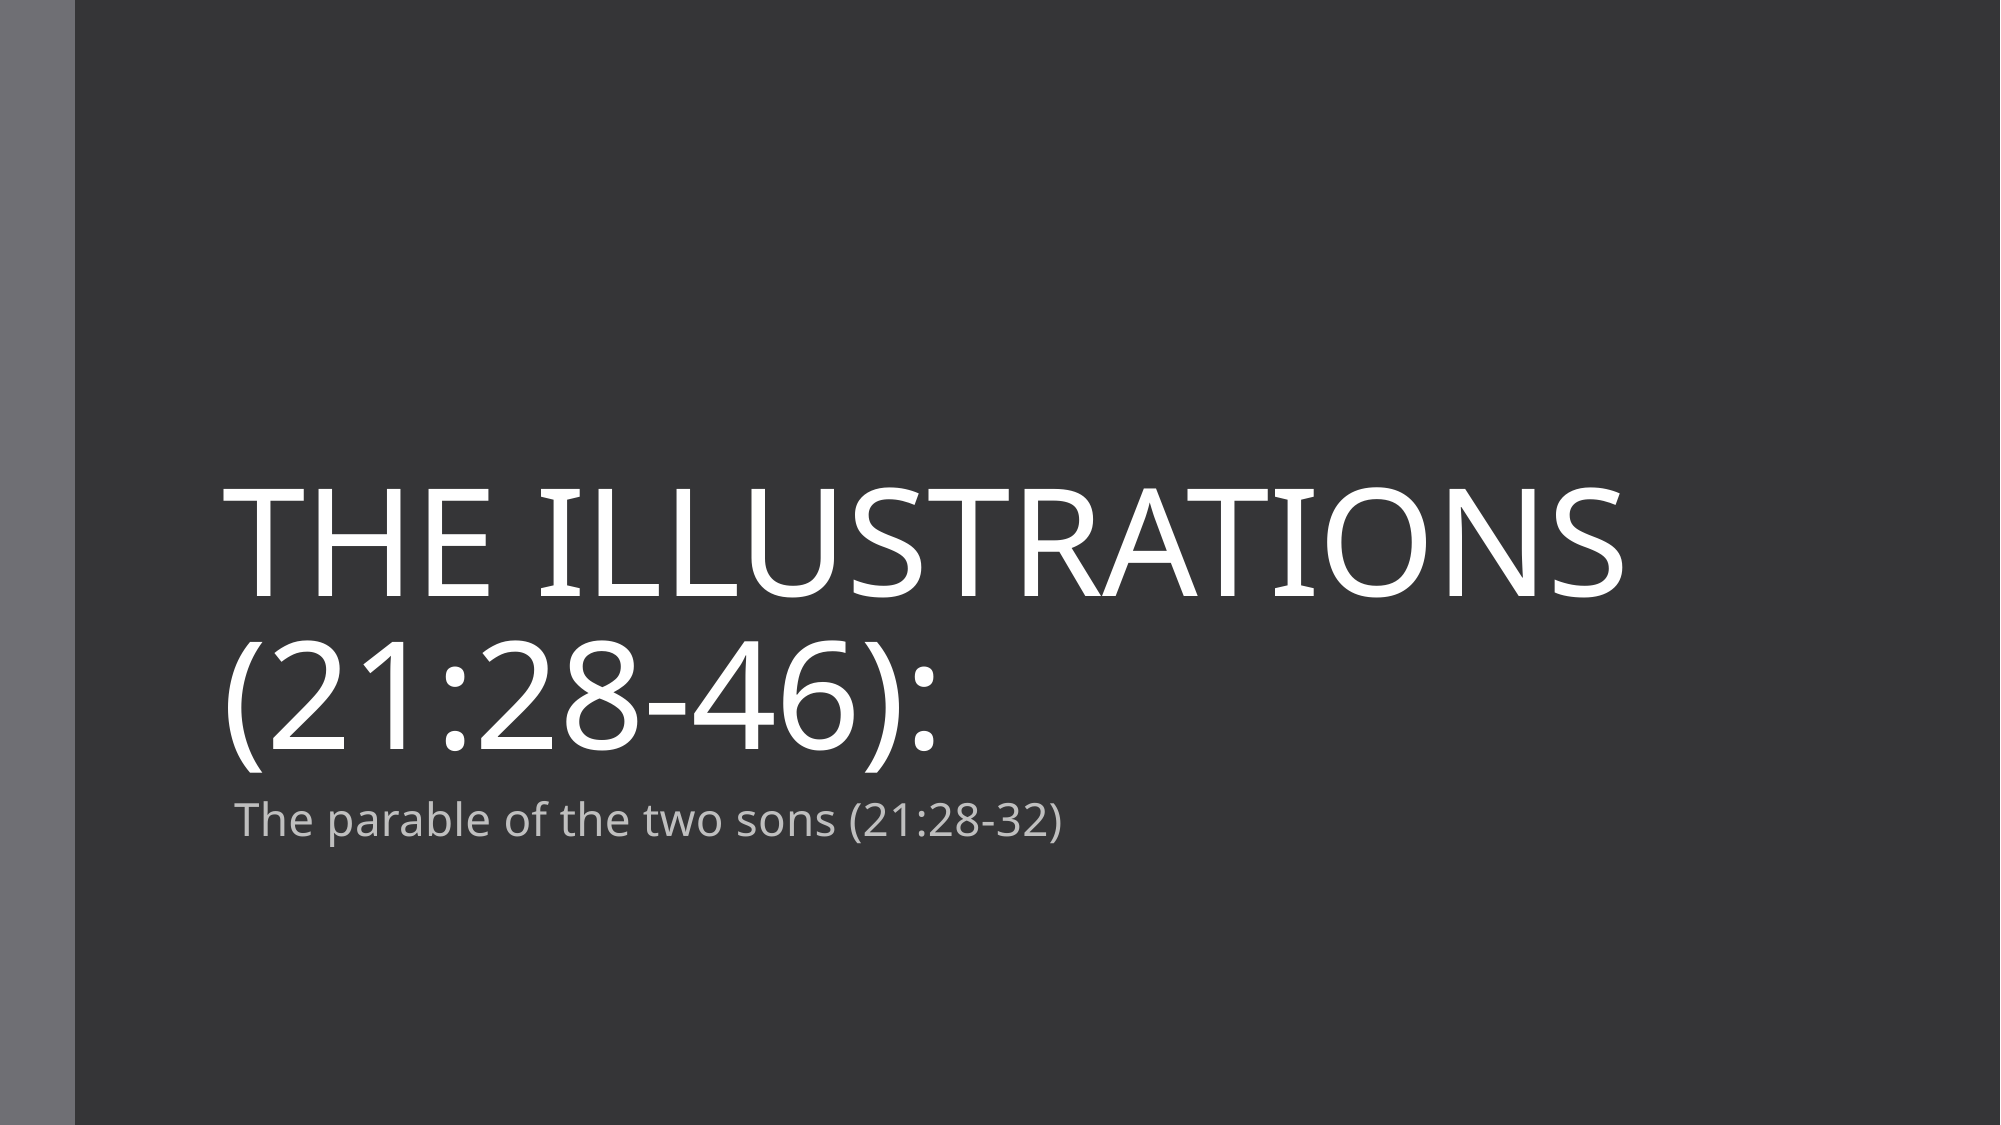

# THE ILLUSTRATIONS (21:28-46):
 The parable of the two sons (21:28-32)